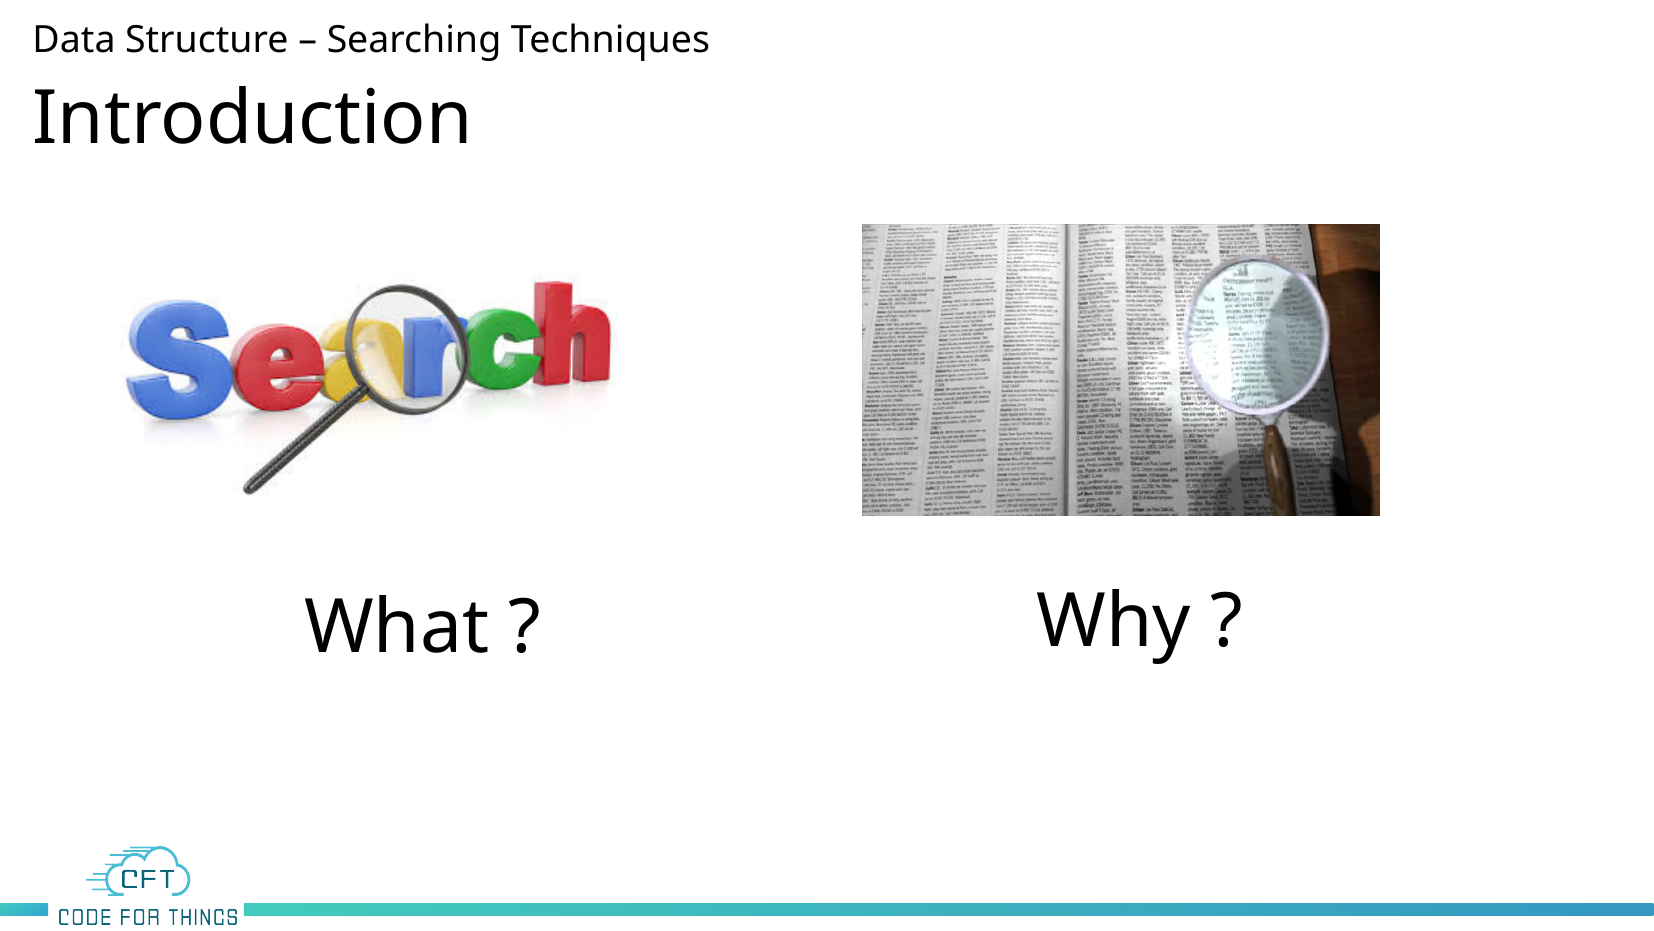

# Data Structure – Searching Techniques Introduction
Why ?
What ?